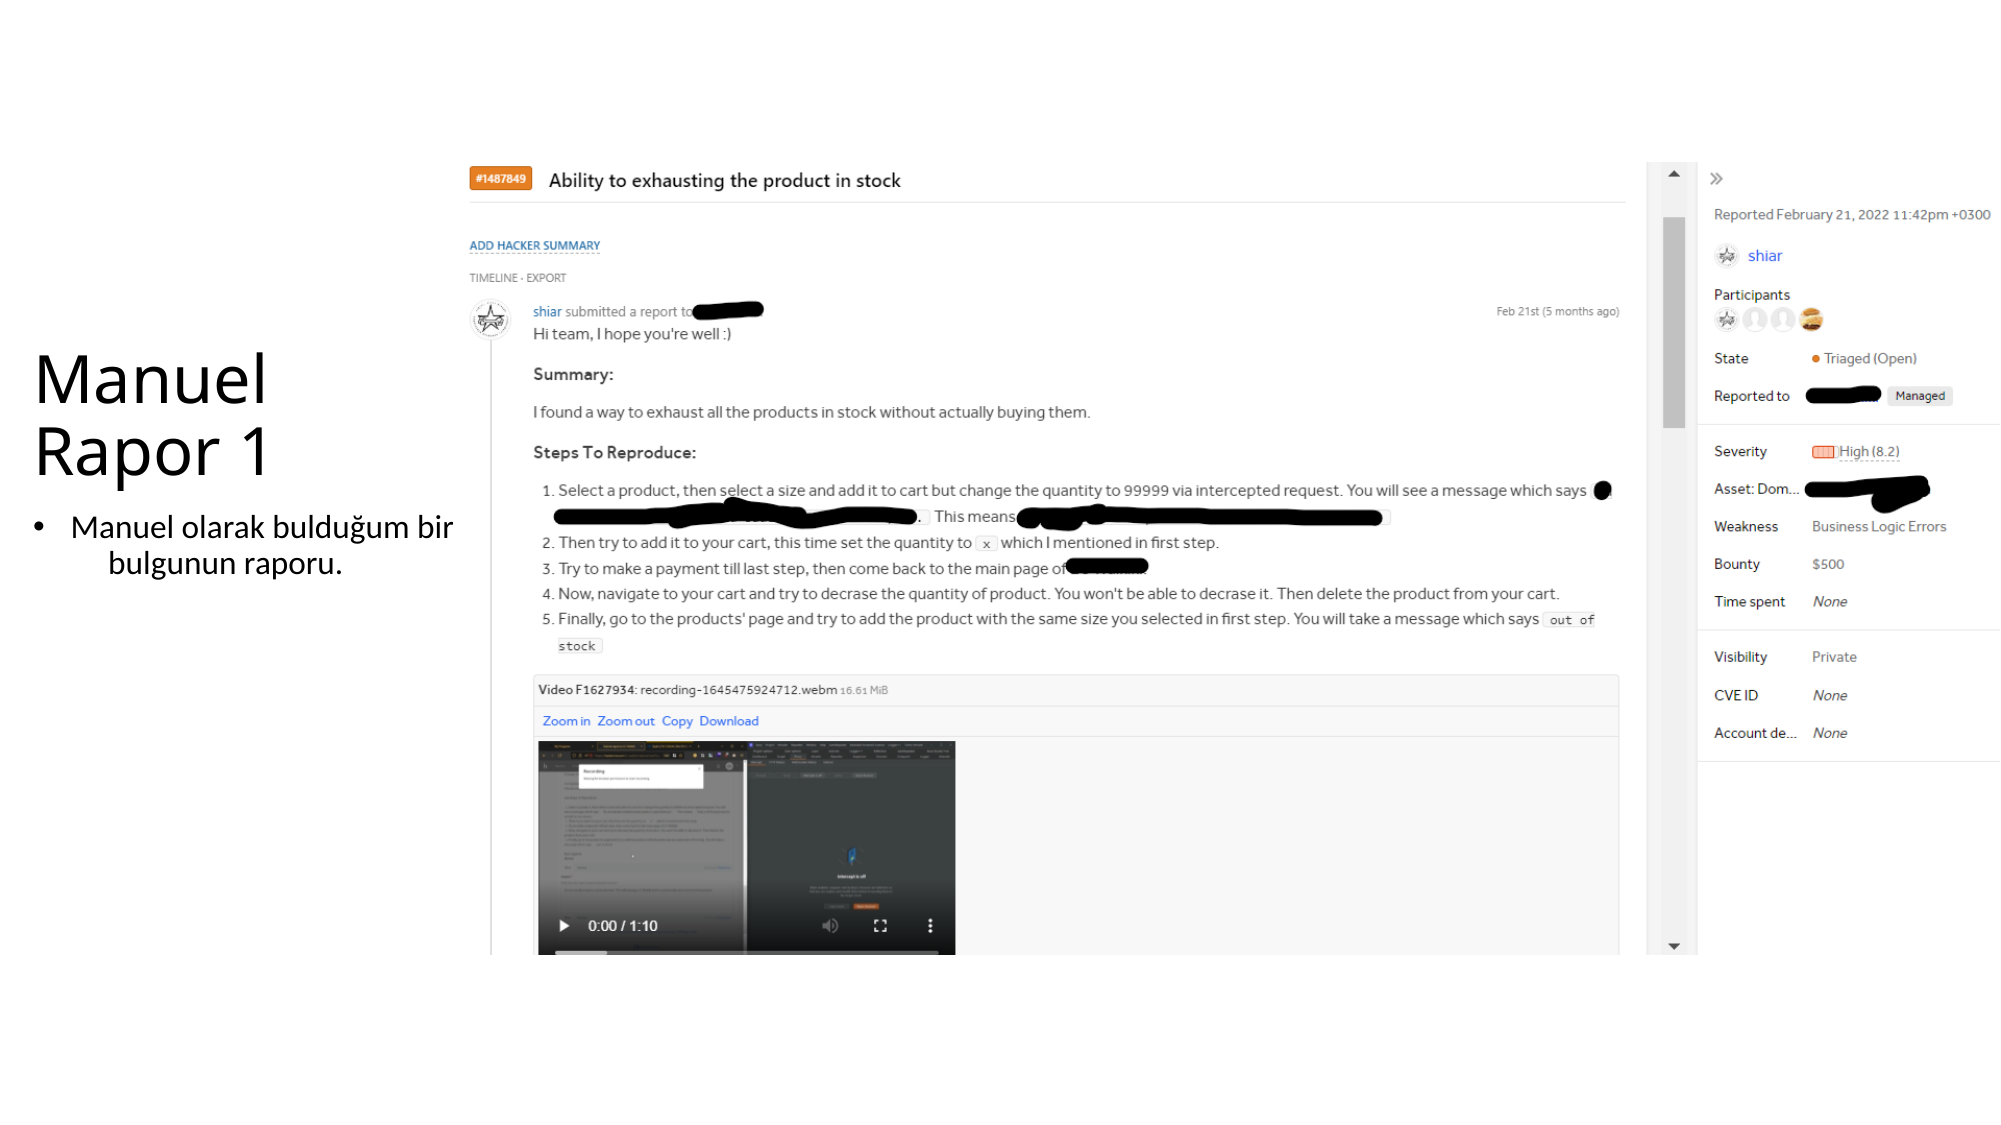

# Manuel Rapor 1
Manuel olarak bulduğum bir bulgunun raporu.